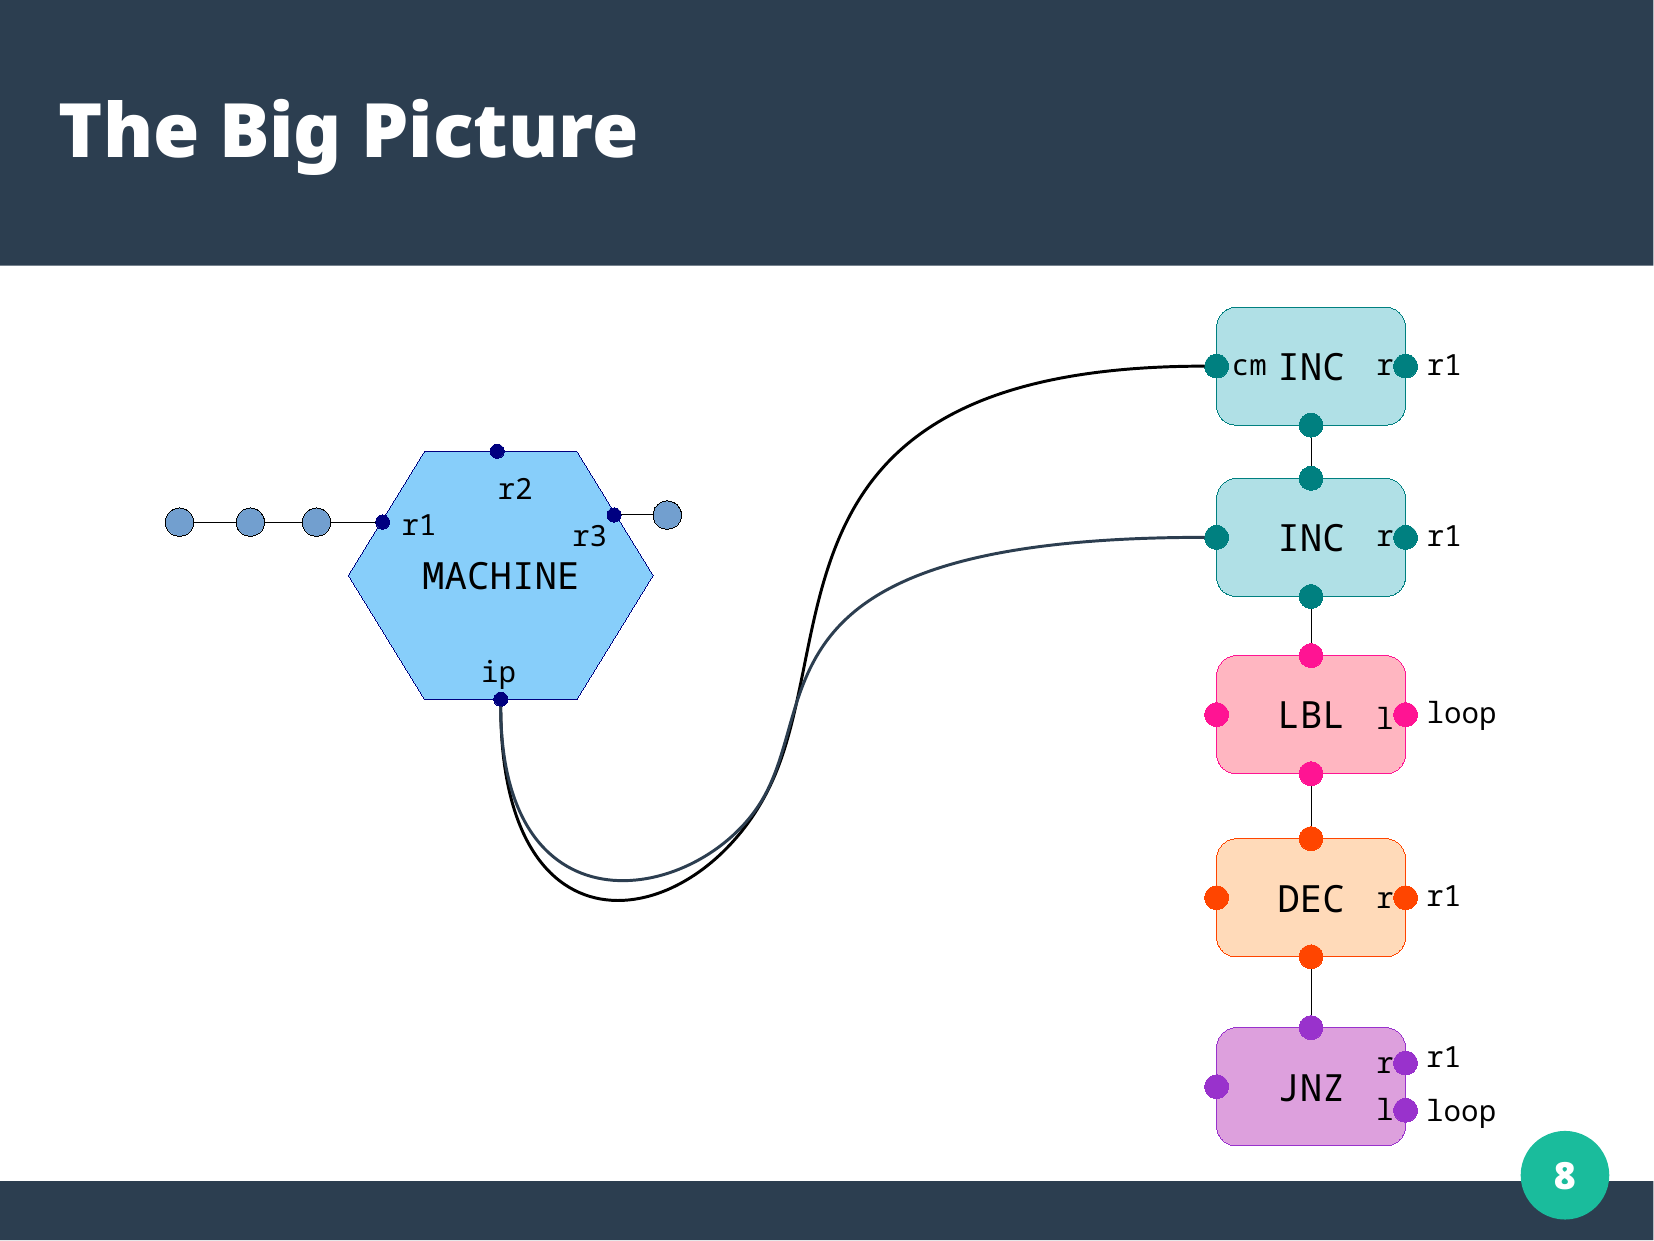

# The Big Picture
INC
r
cm
r1
MACHINE
r2
INC
r1
r3
r
r1
ip
LBL
loop
l
DEC
r1
r
JNZ
r1
r
l
loop
8